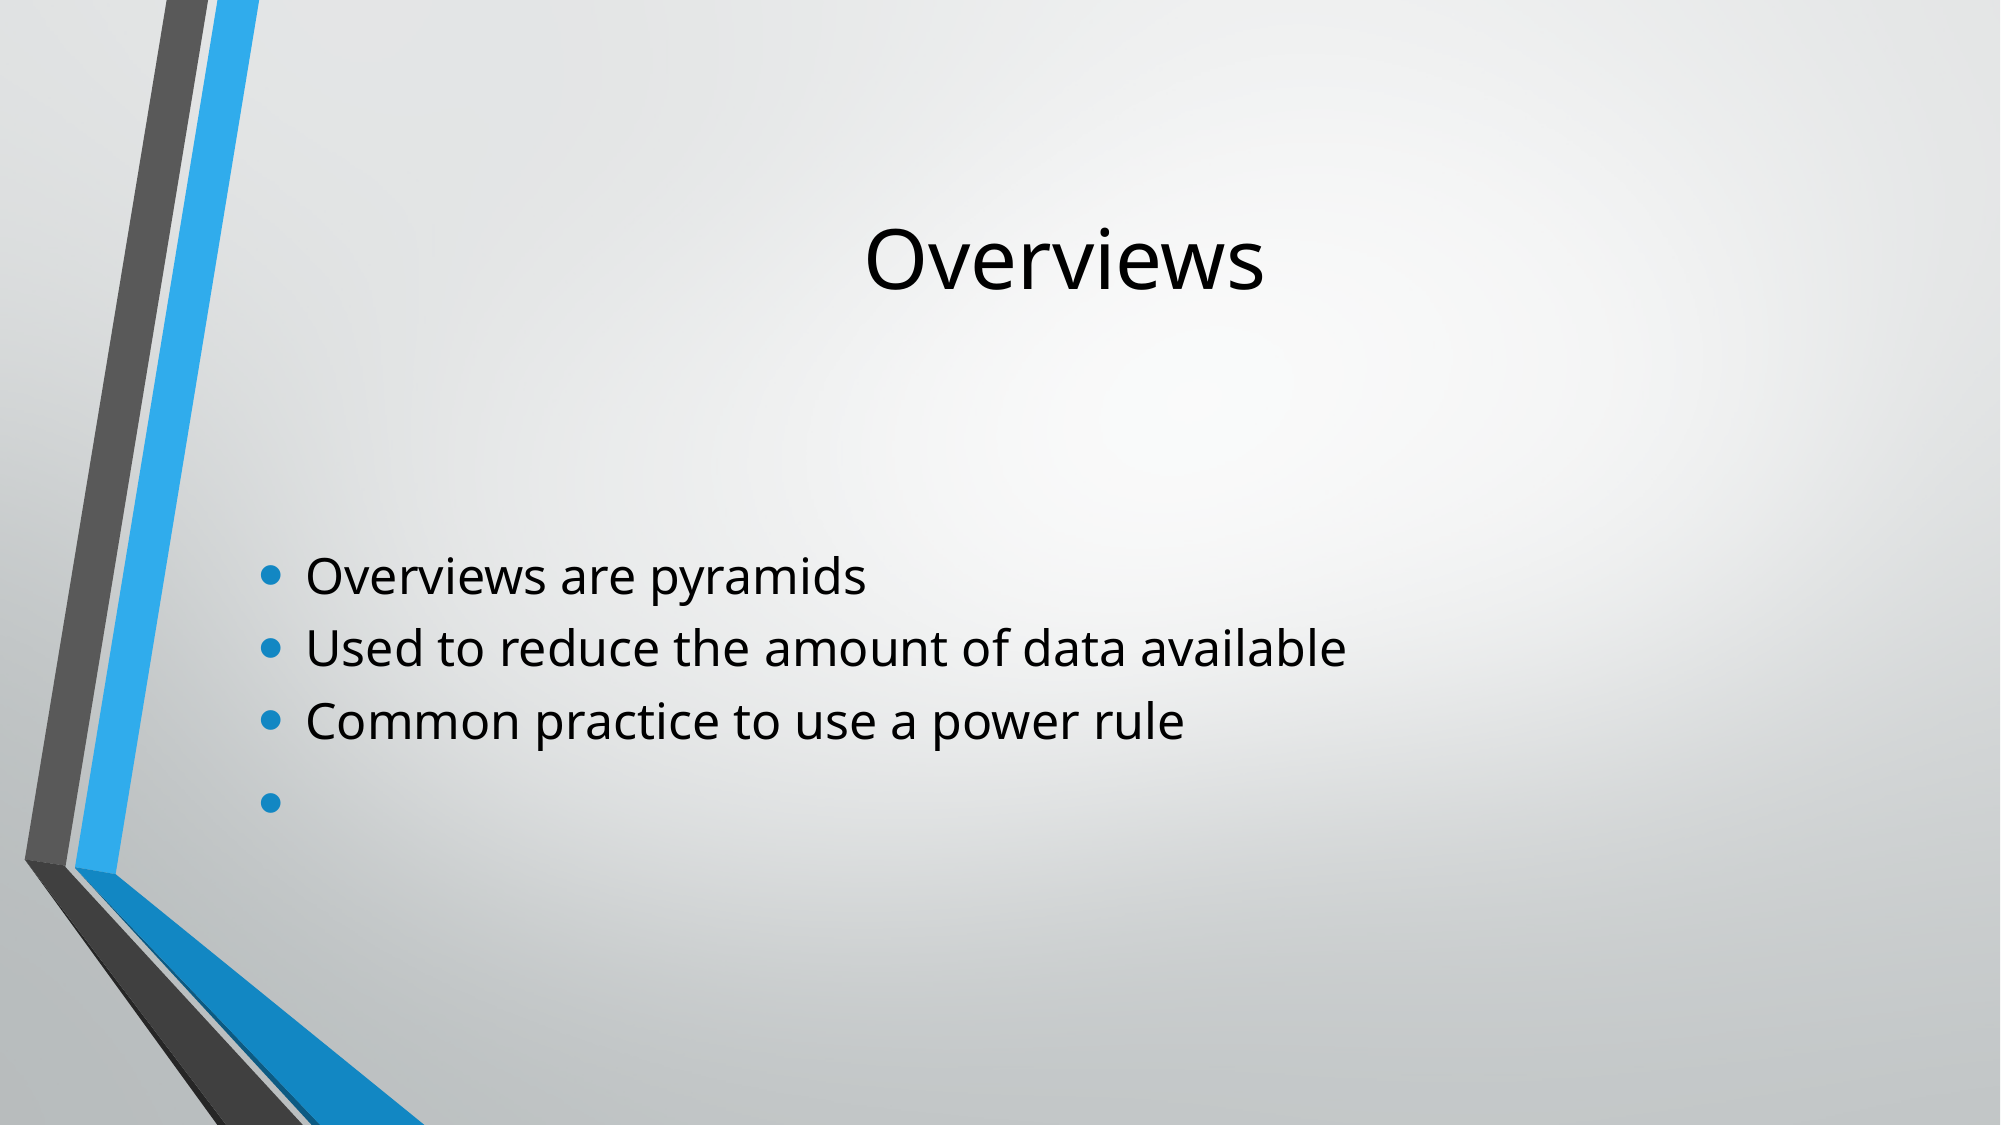

# Overviews
Overviews are pyramids
Used to reduce the amount of data available
Common practice to use a power rule